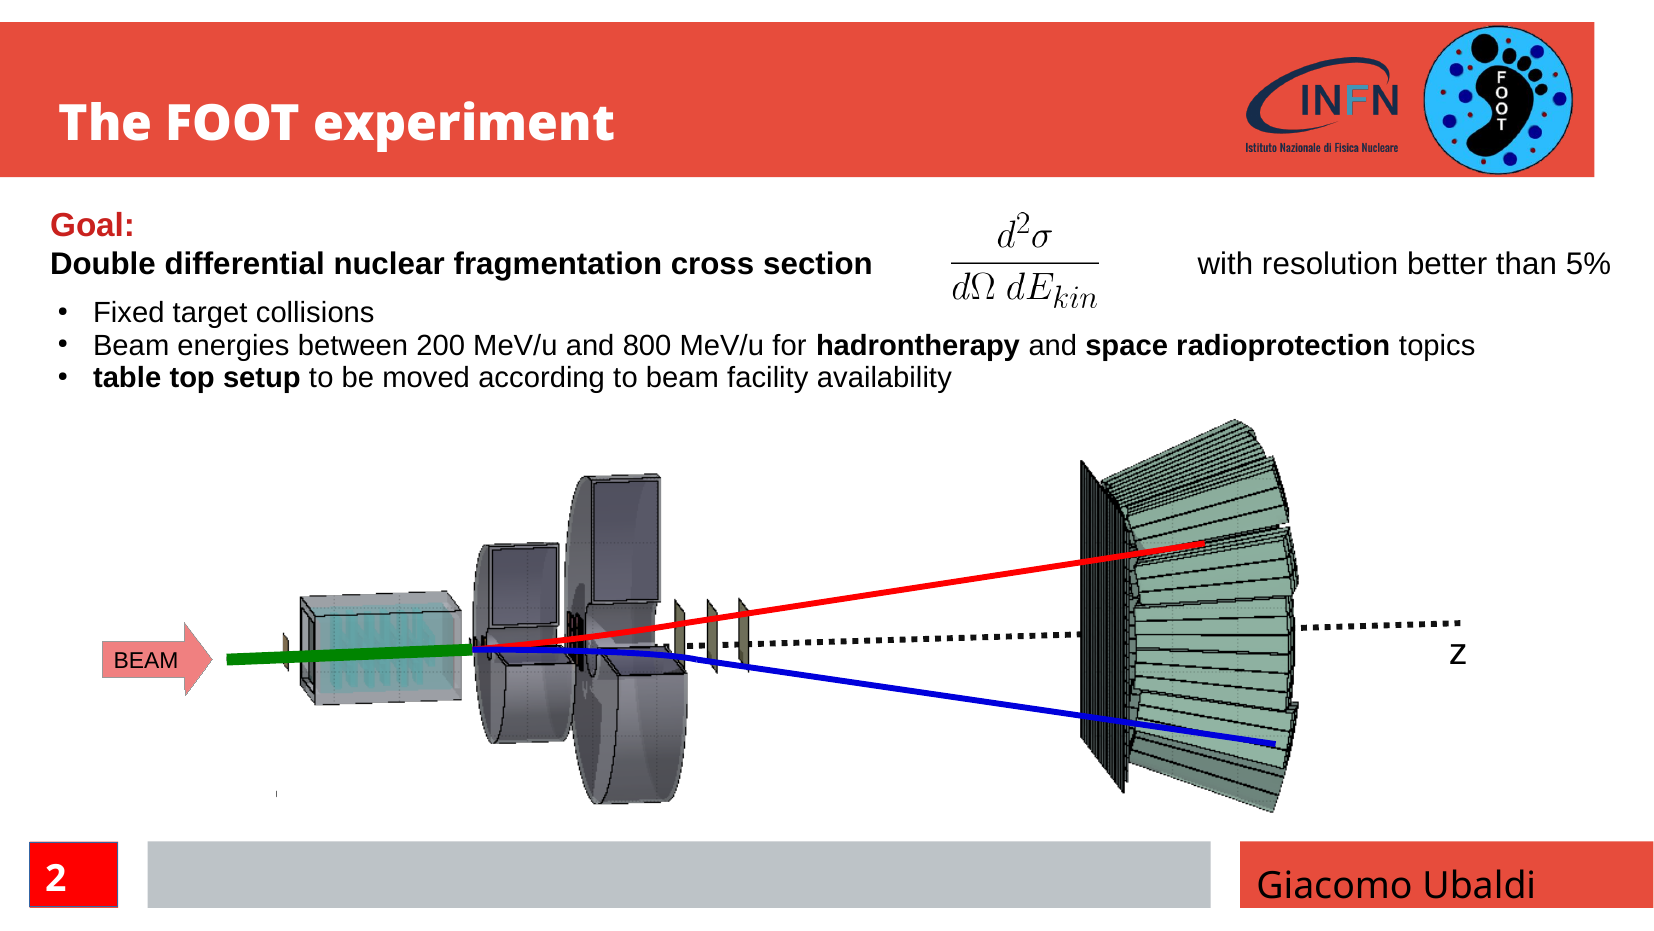

# The FOOT experiment
Goal:
Double differential nuclear fragmentation cross section with resolution better than 5%
Fixed target collisions
Beam energies between 200 MeV/u and 800 MeV/u for hadrontherapy and space radioprotection topics
table top setup to be moved according to beam facility availability
z
BEAM
40
2
Giacomo Ubaldi